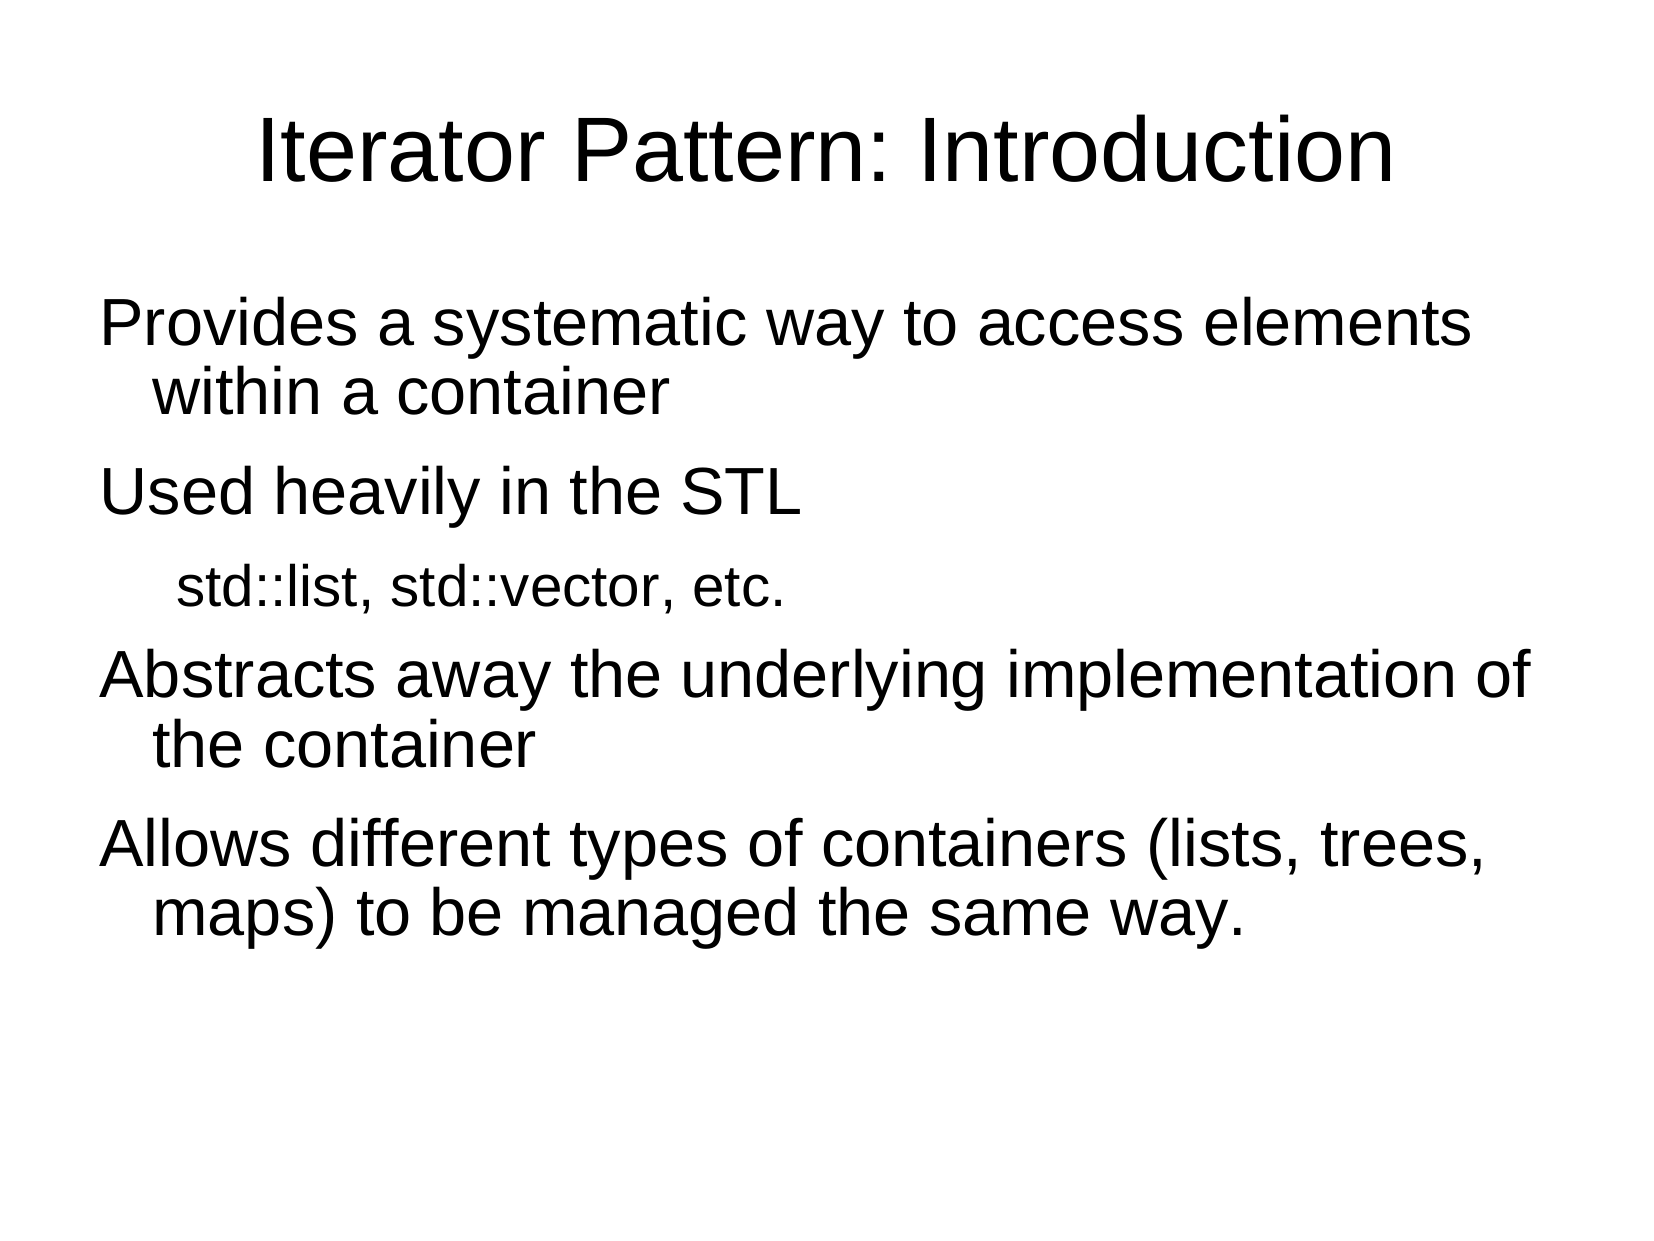

# Iterator Pattern: Introduction
Provides a systematic way to access elements within a container
Used heavily in the STL
std::list, std::vector, etc.
Abstracts away the underlying implementation of the container
Allows different types of containers (lists, trees, maps) to be managed the same way.